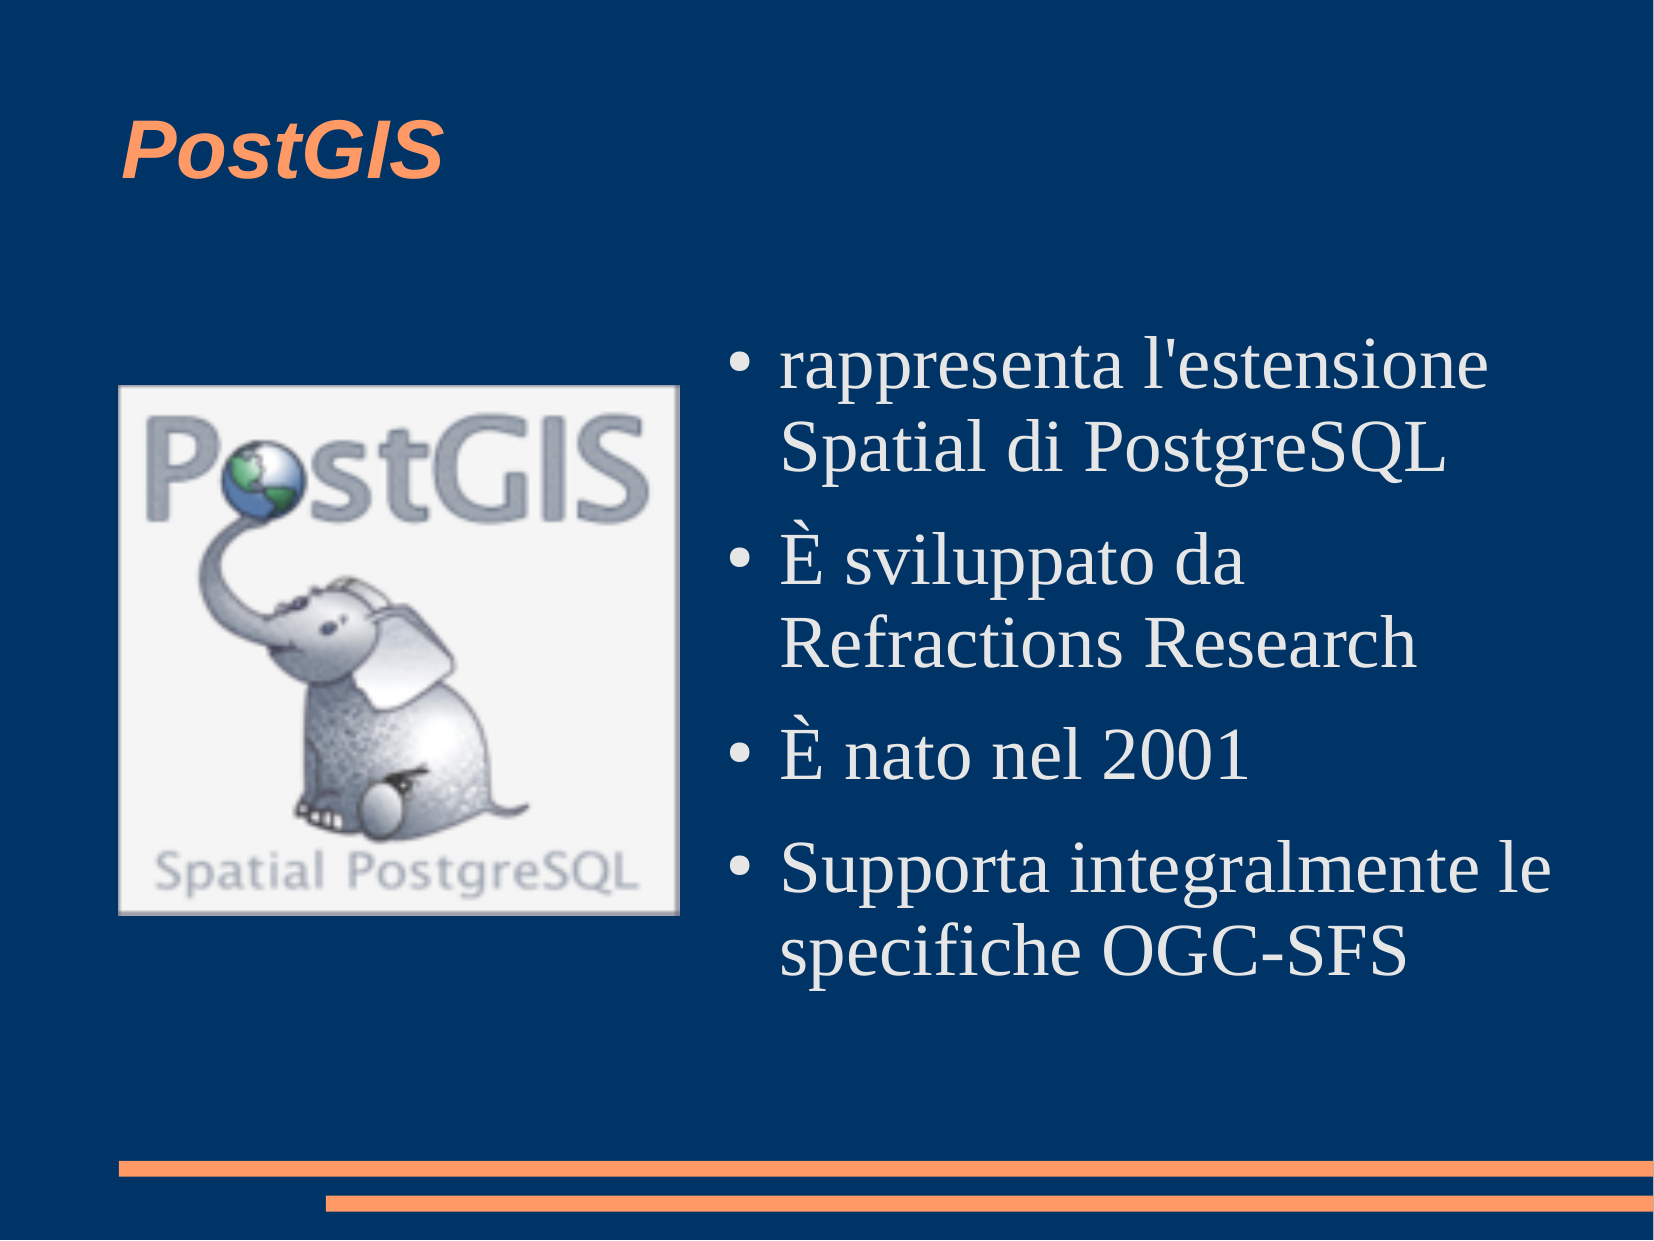

# PostGIS
rappresenta l'estensione Spatial di PostgreSQL
È sviluppato da Refractions Research
È nato nel 2001
Supporta integralmente le specifiche OGC-SFS